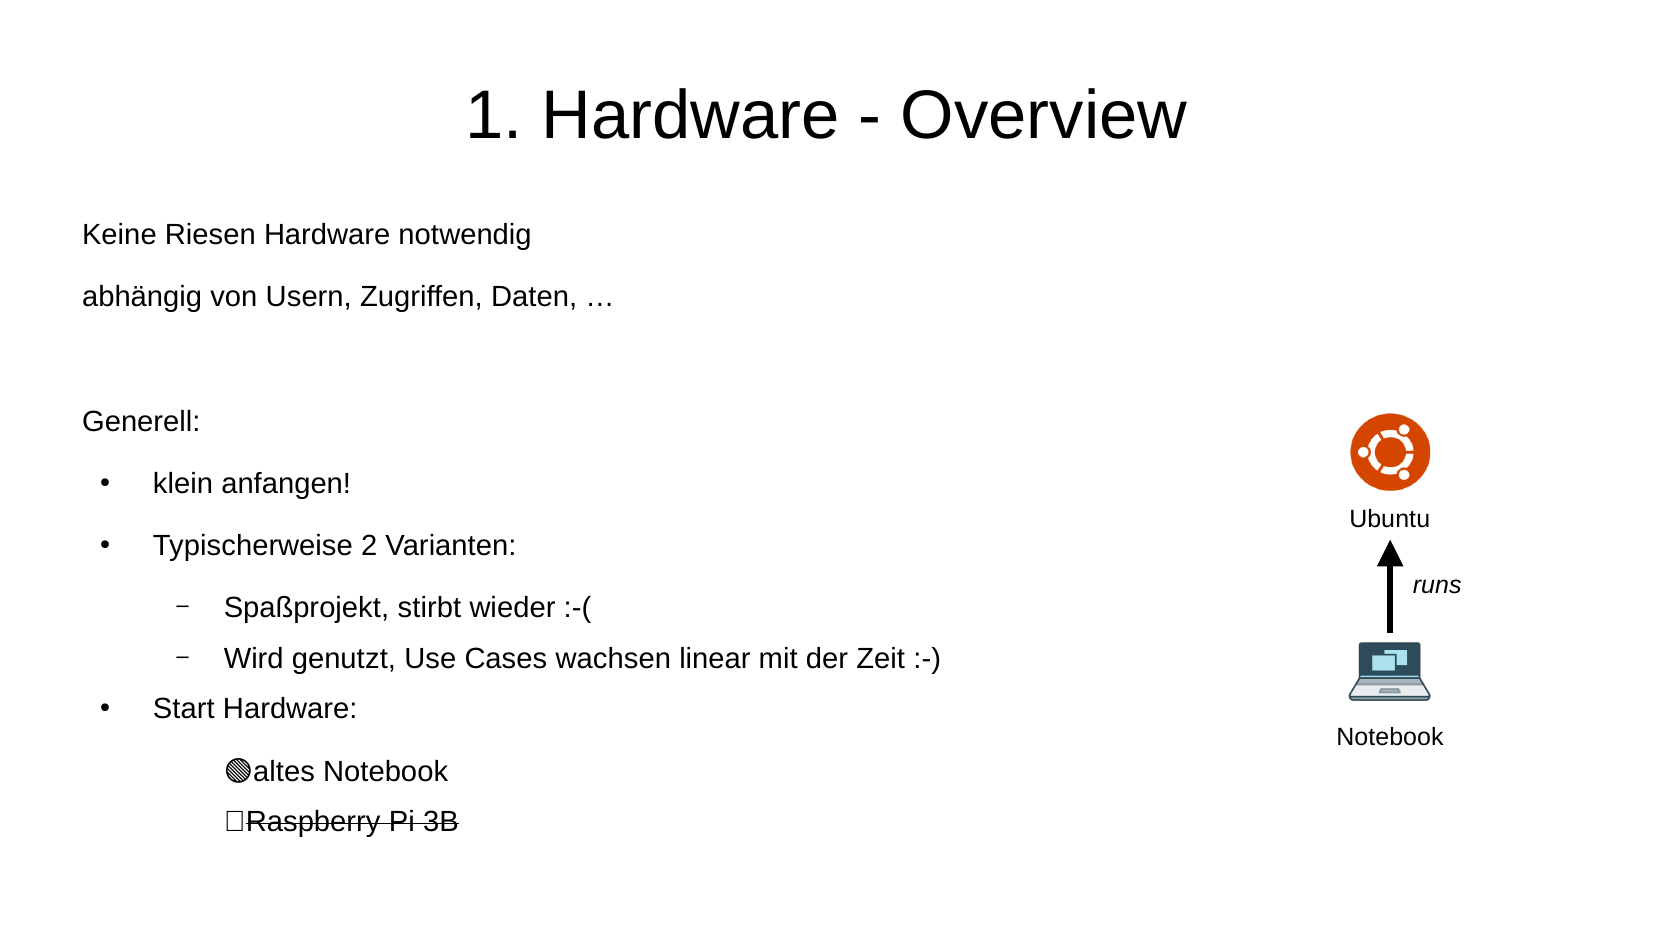

1. Hardware - Overview
# Keine Riesen Hardware notwendig
abhängig von Usern, Zugriffen, Daten, …
Generell:
klein anfangen!
Typischerweise 2 Varianten:
Spaßprojekt, stirbt wieder :-(
Wird genutzt, Use Cases wachsen linear mit der Zeit :-)
Start Hardware:
🟢altes Notebook
🔴Raspberry Pi 3B
Ubuntu
runs
Notebook